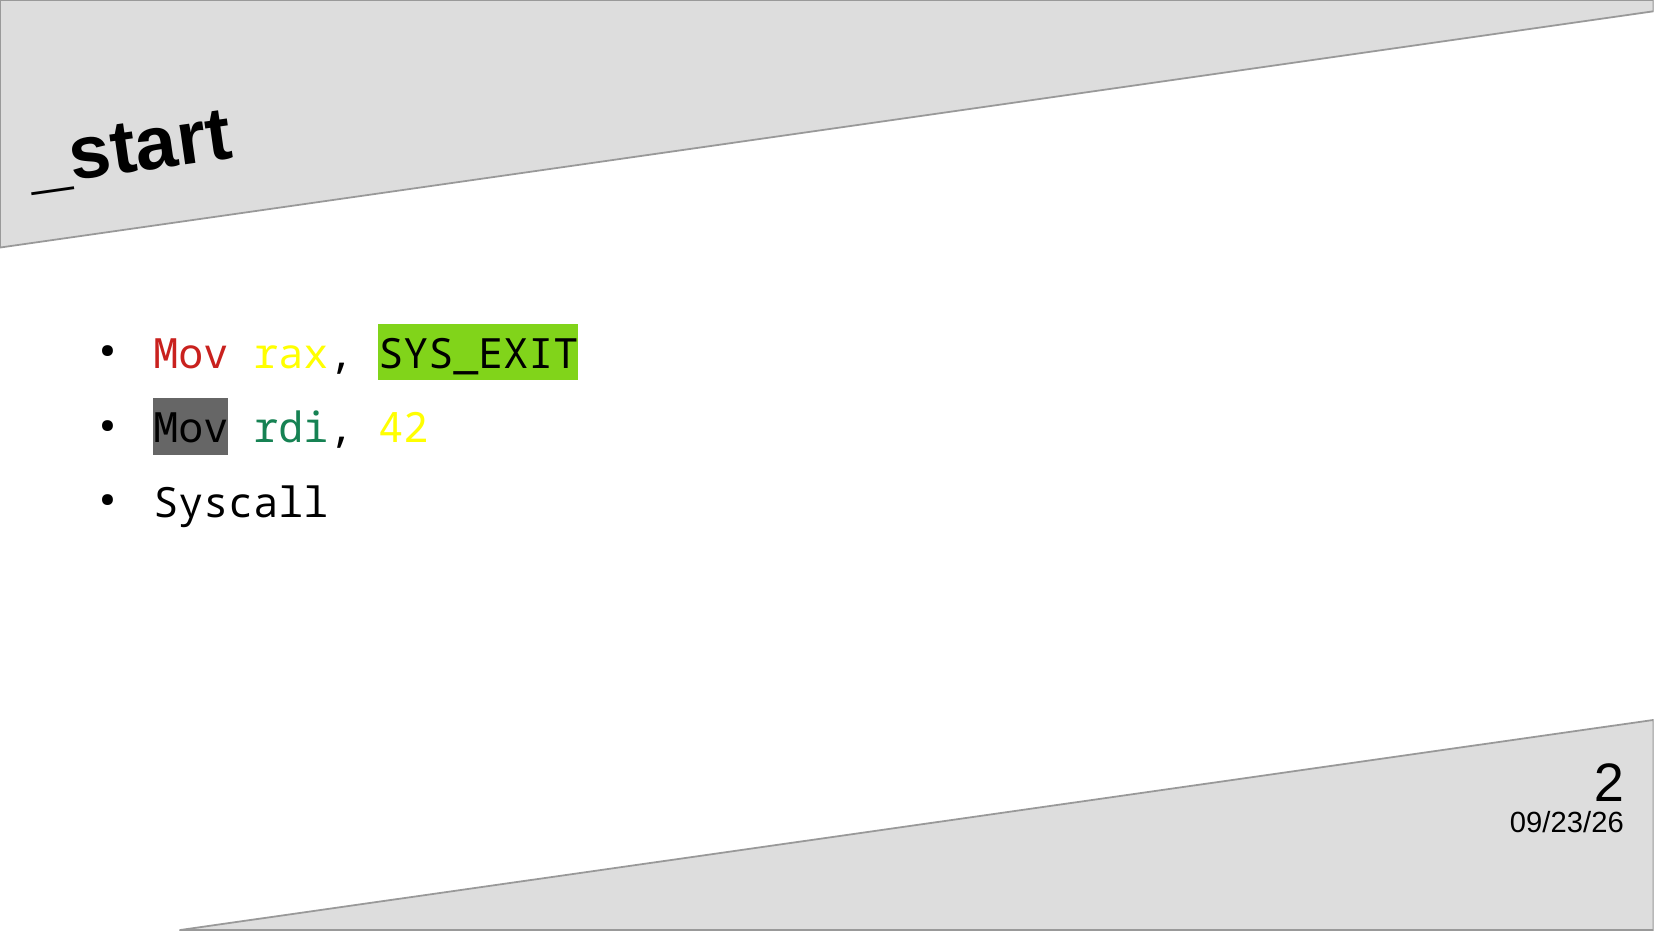

# _start
Mov rax, SYS_EXIT
Mov rdi, 42
Syscall
2